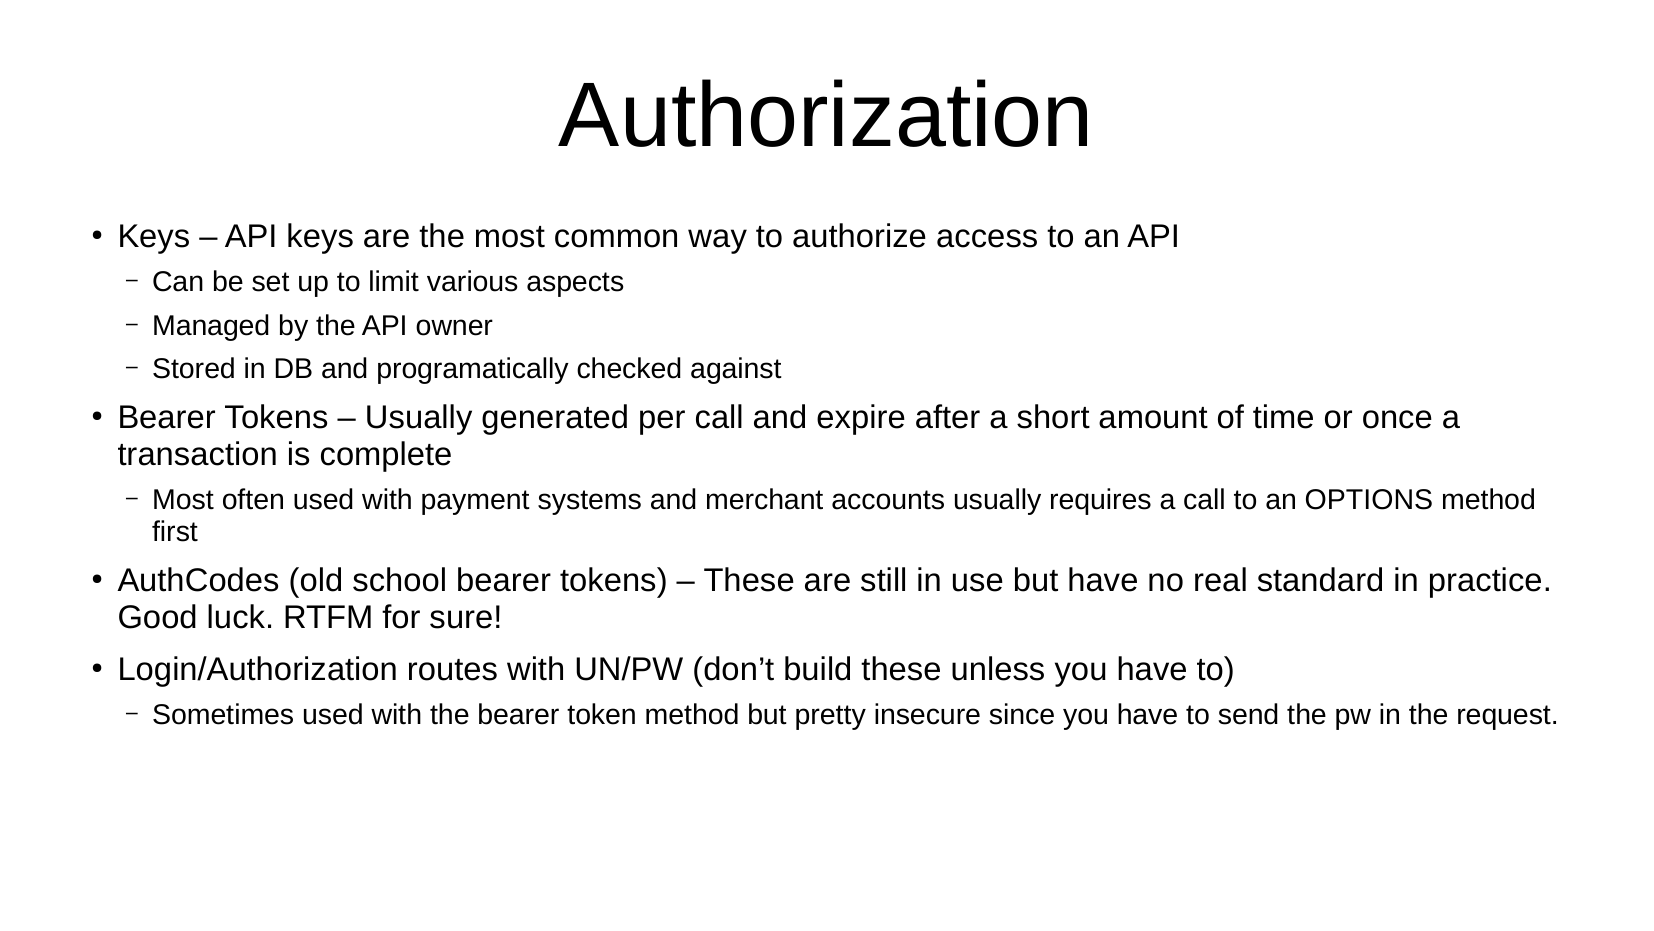

# Authorization
Keys – API keys are the most common way to authorize access to an API
Can be set up to limit various aspects
Managed by the API owner
Stored in DB and programatically checked against
Bearer Tokens – Usually generated per call and expire after a short amount of time or once a transaction is complete
Most often used with payment systems and merchant accounts usually requires a call to an OPTIONS method first
AuthCodes (old school bearer tokens) – These are still in use but have no real standard in practice. Good luck. RTFM for sure!
Login/Authorization routes with UN/PW (don’t build these unless you have to)
Sometimes used with the bearer token method but pretty insecure since you have to send the pw in the request.